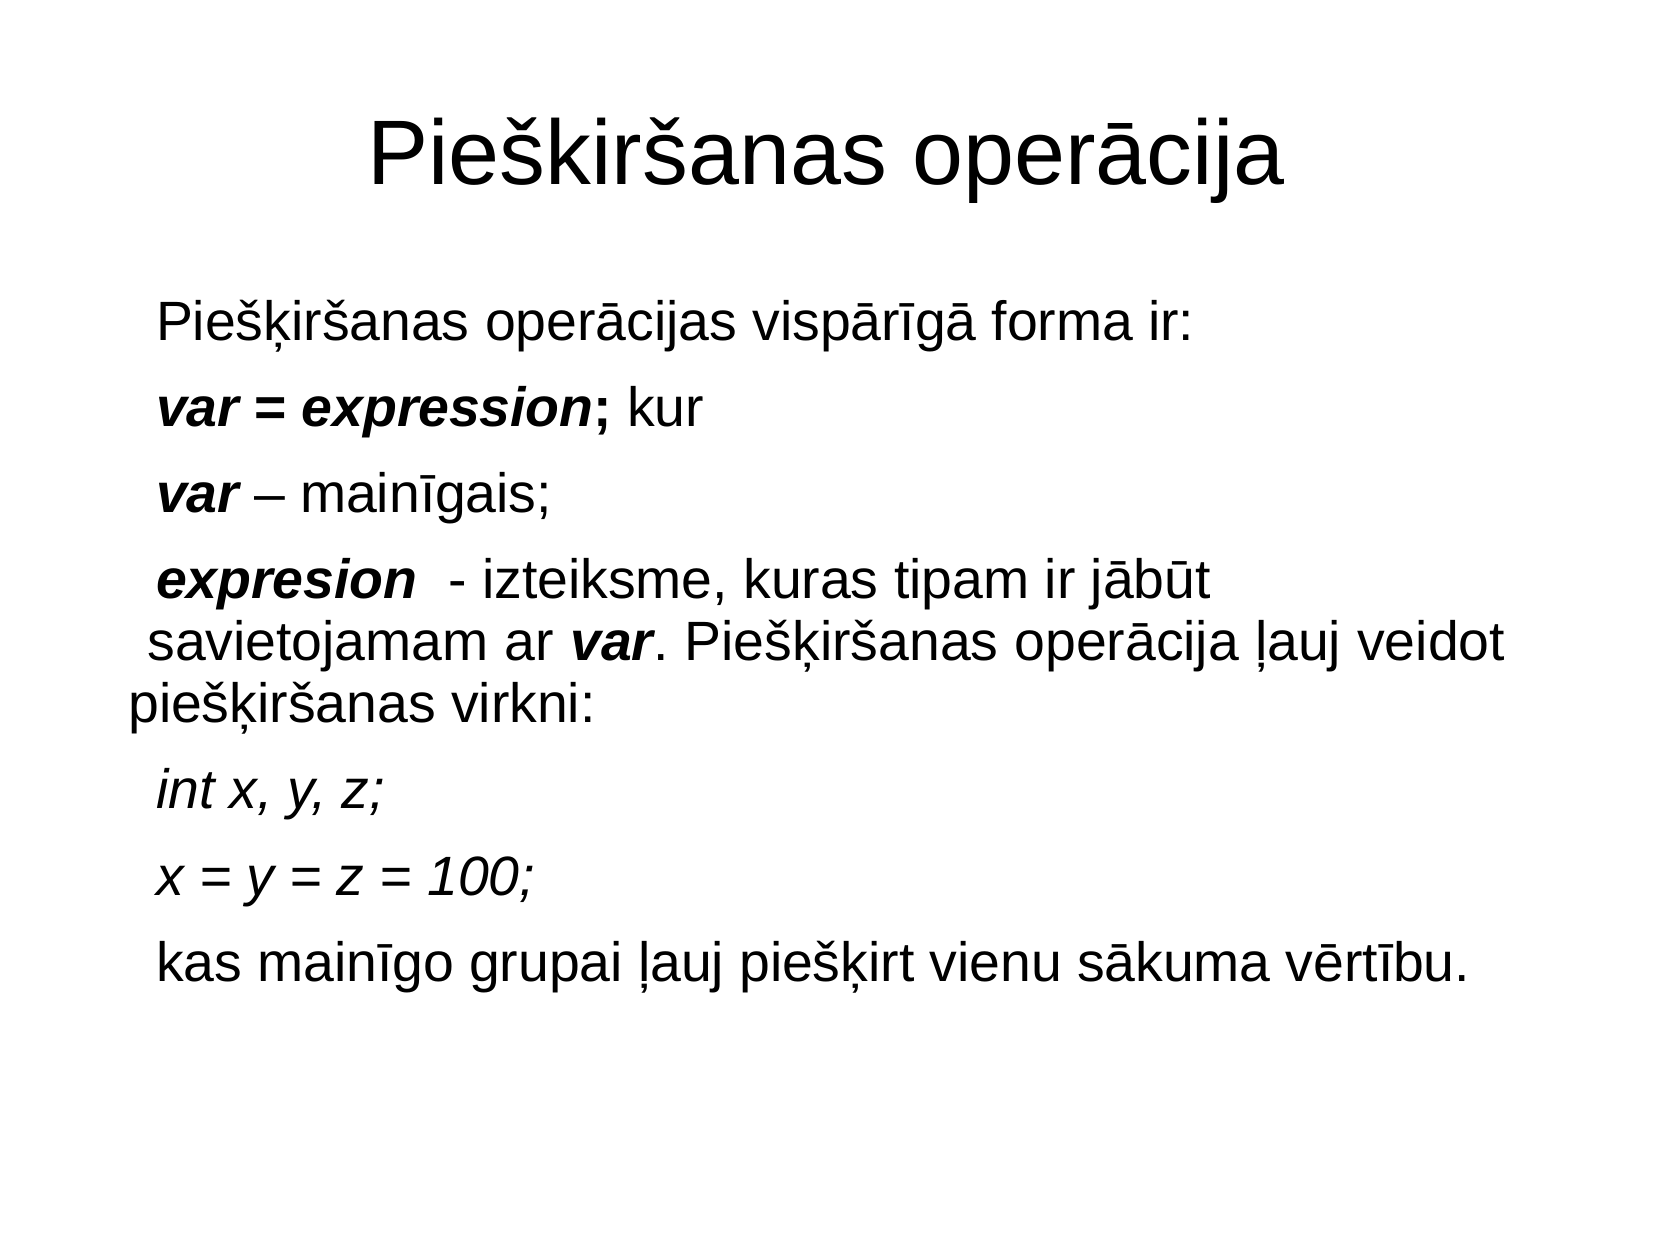

# Pieškiršanas operācija
Piešķiršanas operācijas vispārīgā forma ir:
var = expression; kur
var – mainīgais;
expresion - izteiksme, kuras tipam ir jābūt savietojamam ar var. Piešķiršanas operācija ļauj veidot piešķiršanas virkni:
int x, y, z;
x = y = z = 100;
kas mainīgo grupai ļauj piešķirt vienu sākuma vērtību.